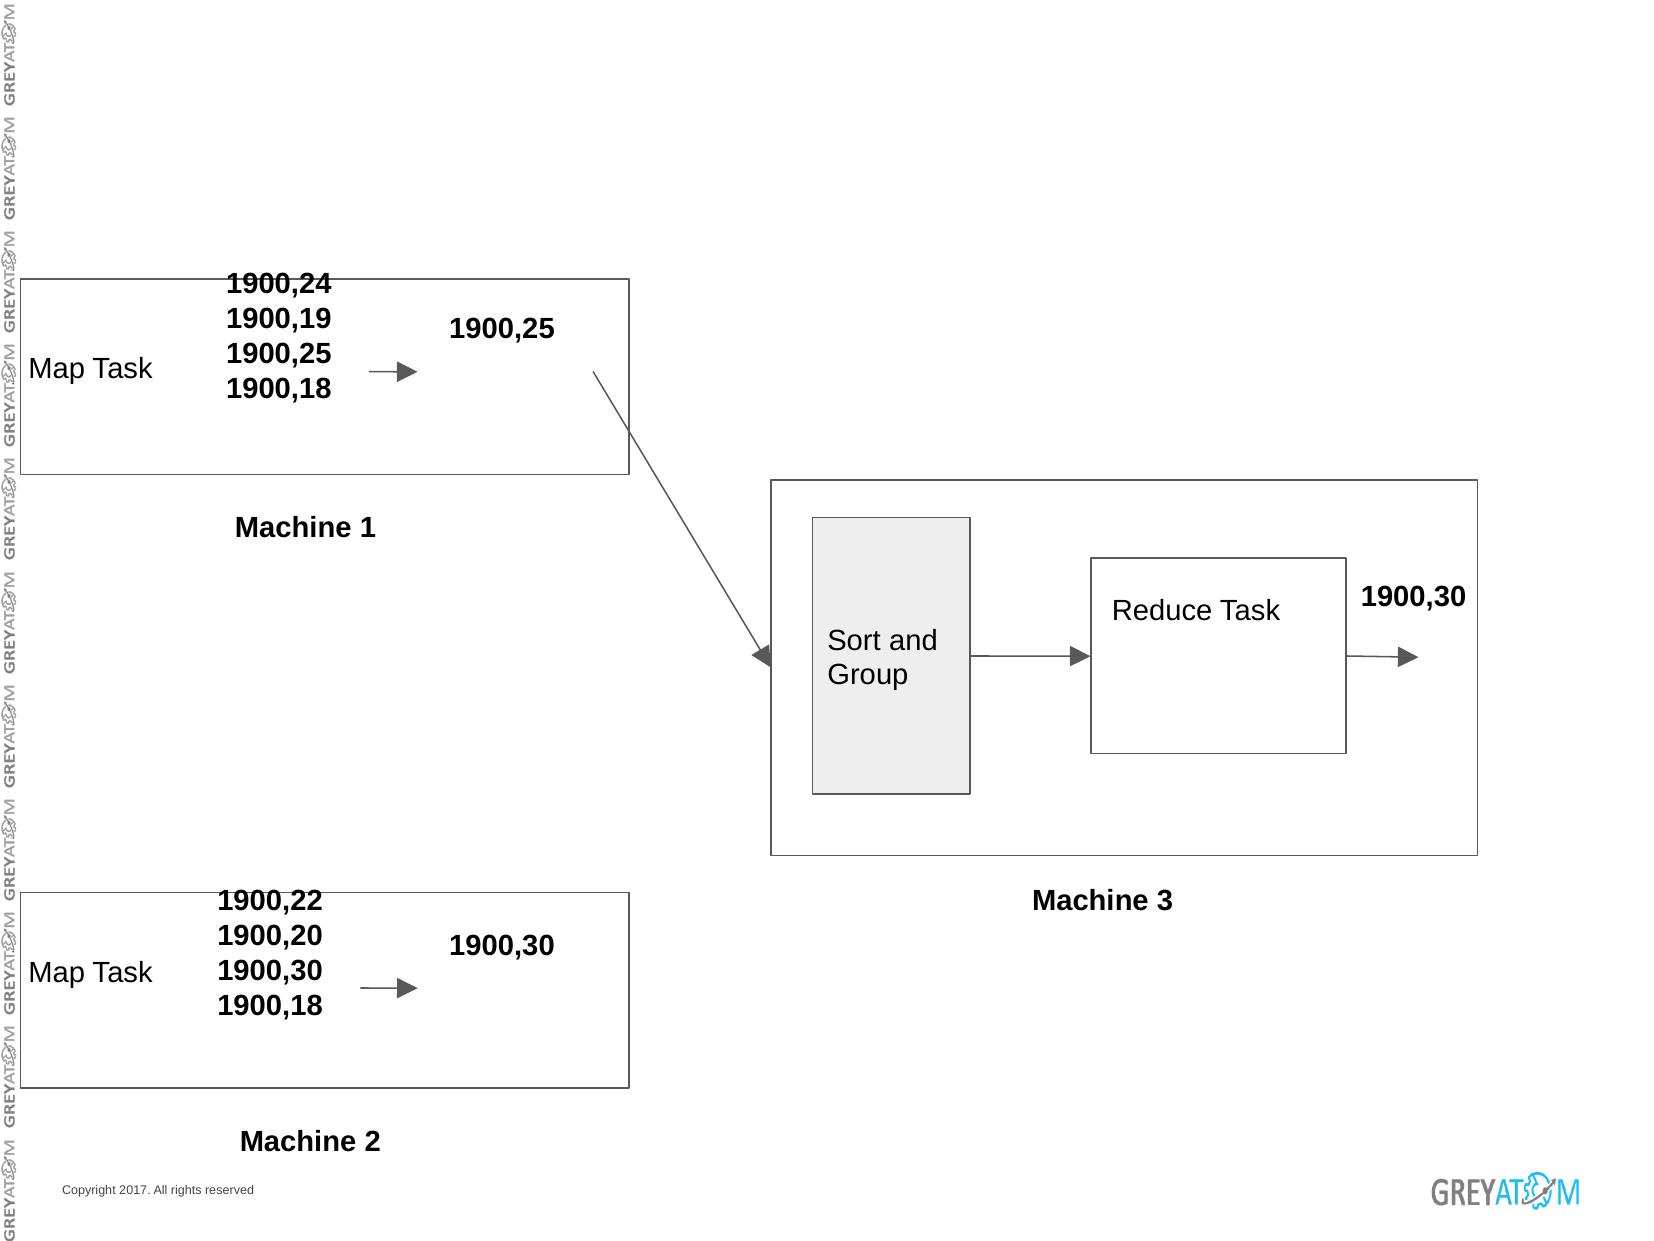

1900,24
1900,19
1900,25
1900,18
 1900,25
Map Task
Machine 1
Sort and Group
1900,30
Reduce Task
1900,22
1900,20
1900,30
1900,18
 1900,30
Machine 3
Map Task
Machine 2